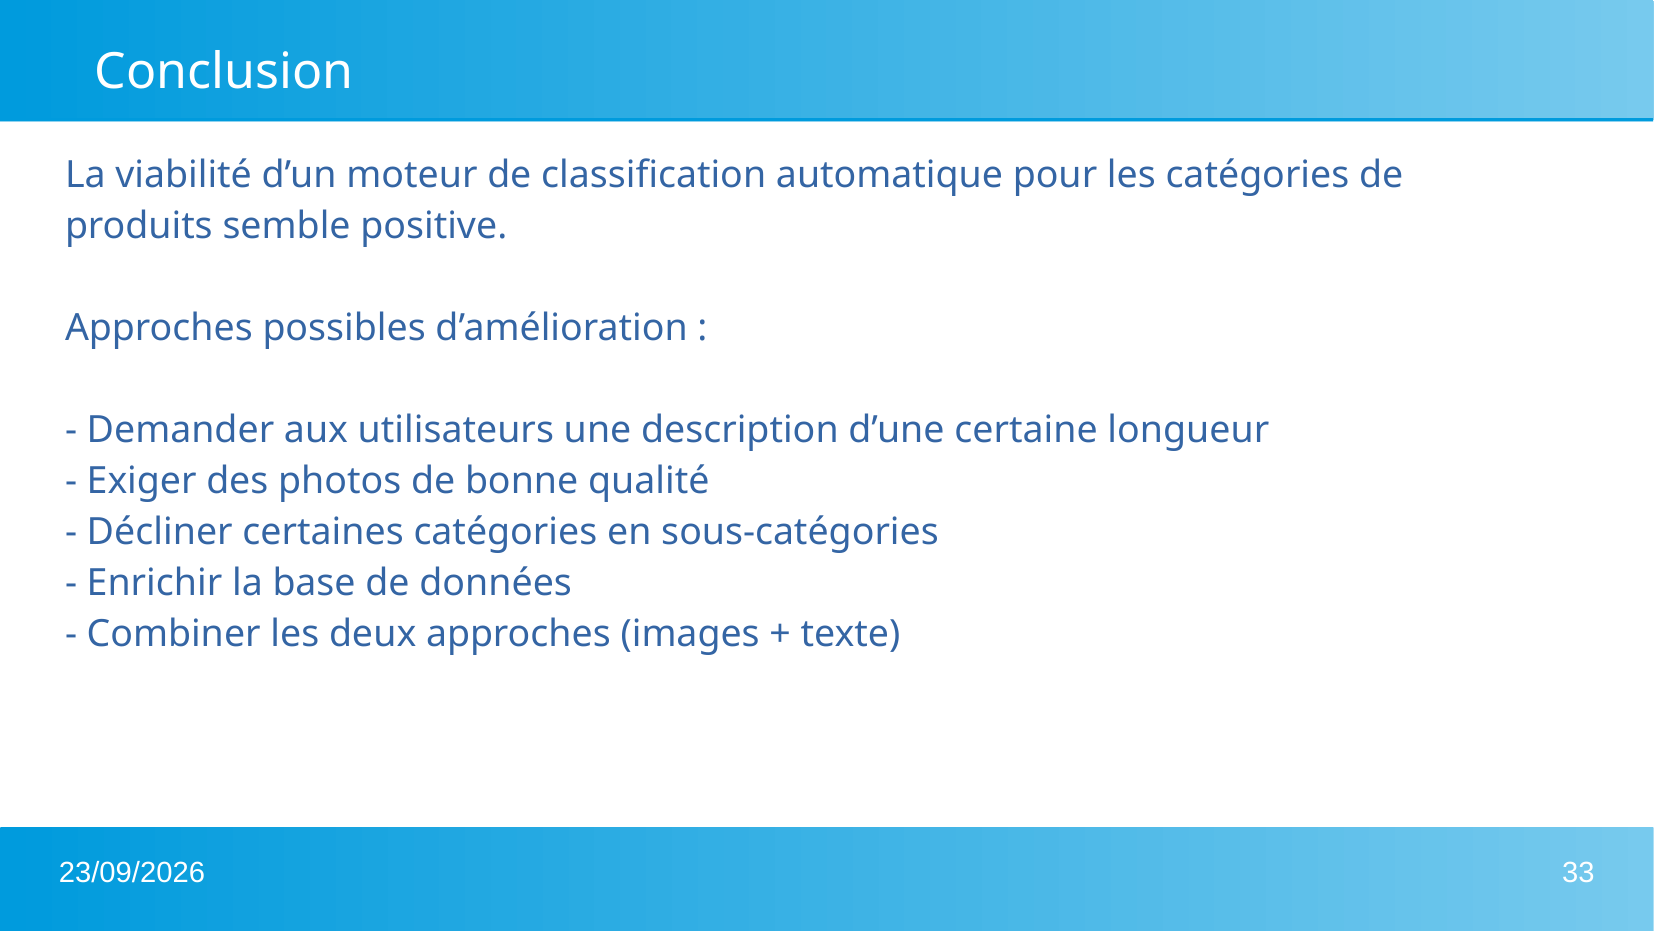

# Conclusion
La viabilité d’un moteur de classification automatique pour les catégories de produits semble positive.
Approches possibles d’amélioration :
- Demander aux utilisateurs une description d’une certaine longueur
- Exiger des photos de bonne qualité
- Décliner certaines catégories en sous-catégories
- Enrichir la base de données
- Combiner les deux approches (images + texte)
33